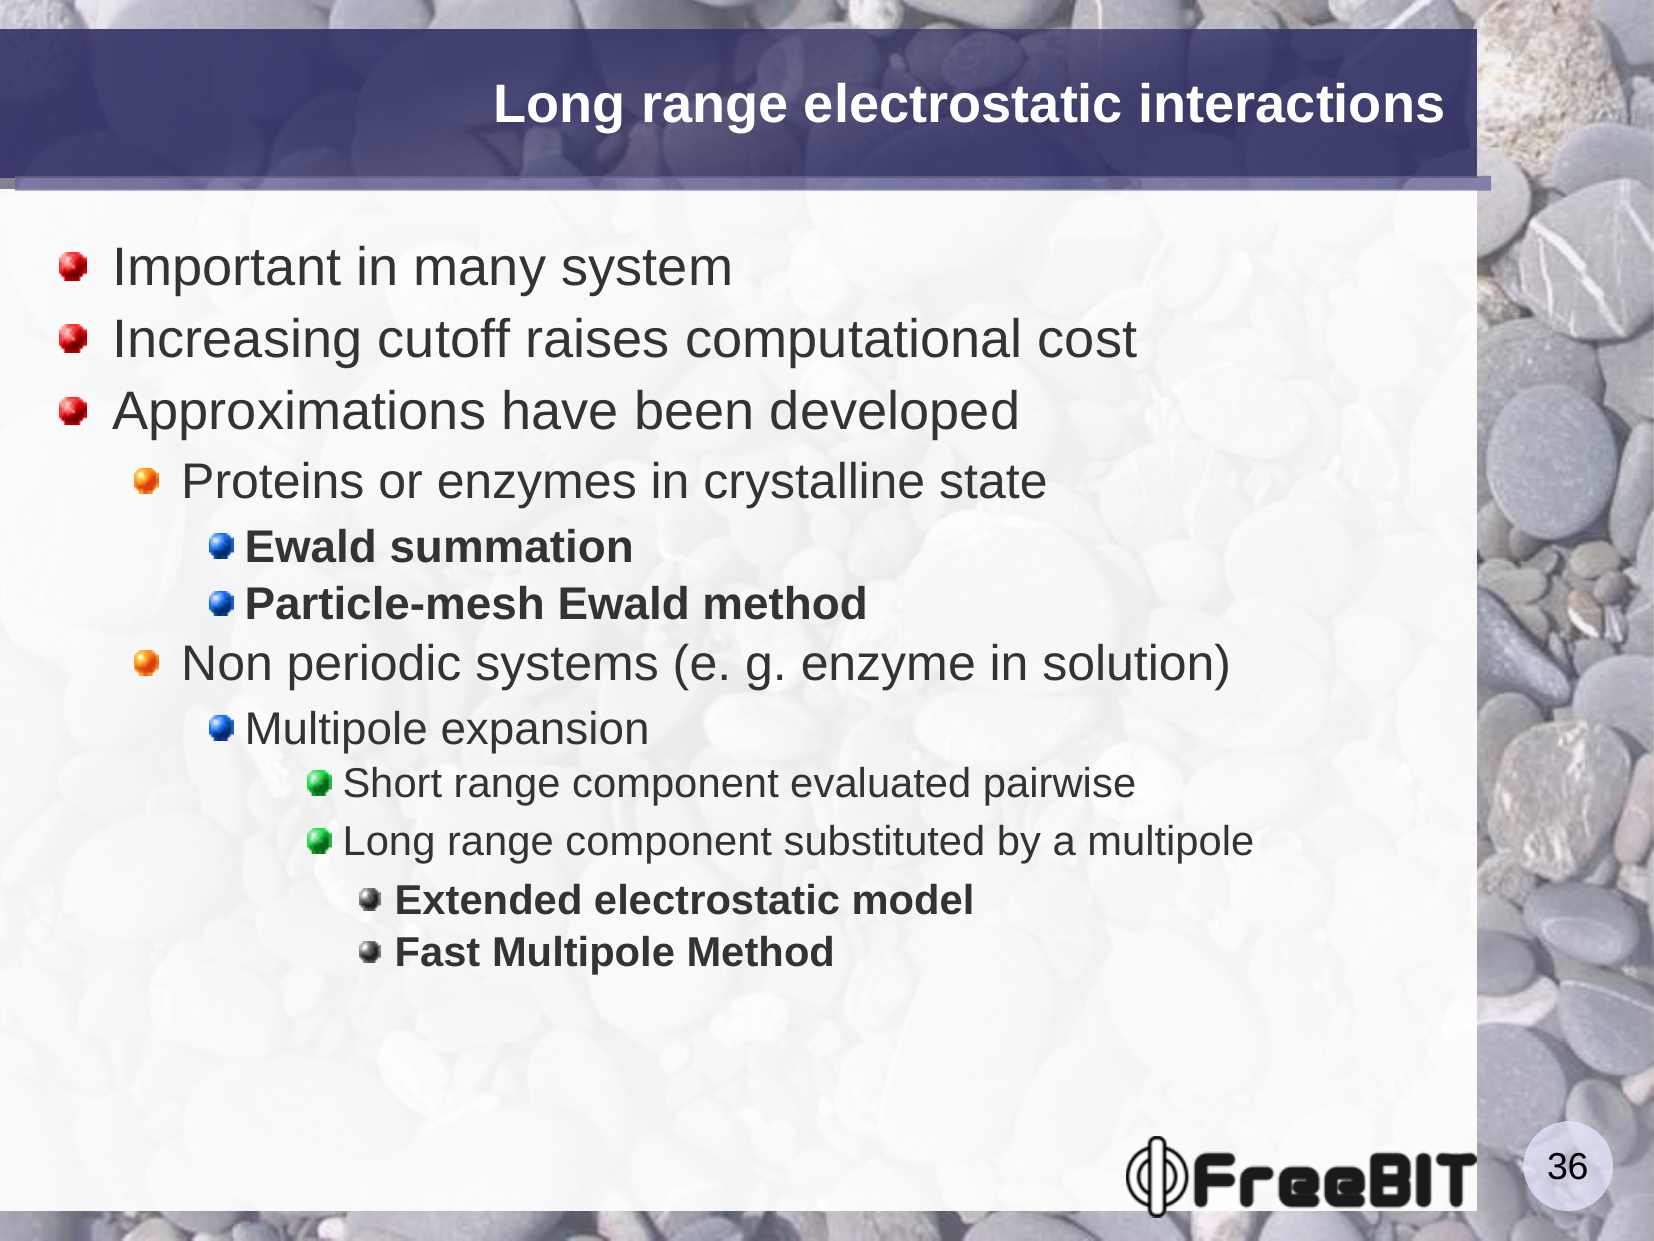

# Long range electrostatic interactions
Important in many system
Increasing cutoff raises computational cost
Approximations have been developed
Proteins or enzymes in crystalline state
Ewald summation
Particle-mesh Ewald method
Non periodic systems (e. g. enzyme in solution)
Multipole expansion
Short range component evaluated pairwise
Long range component substituted by a multipole
Extended electrostatic model
Fast Multipole Method